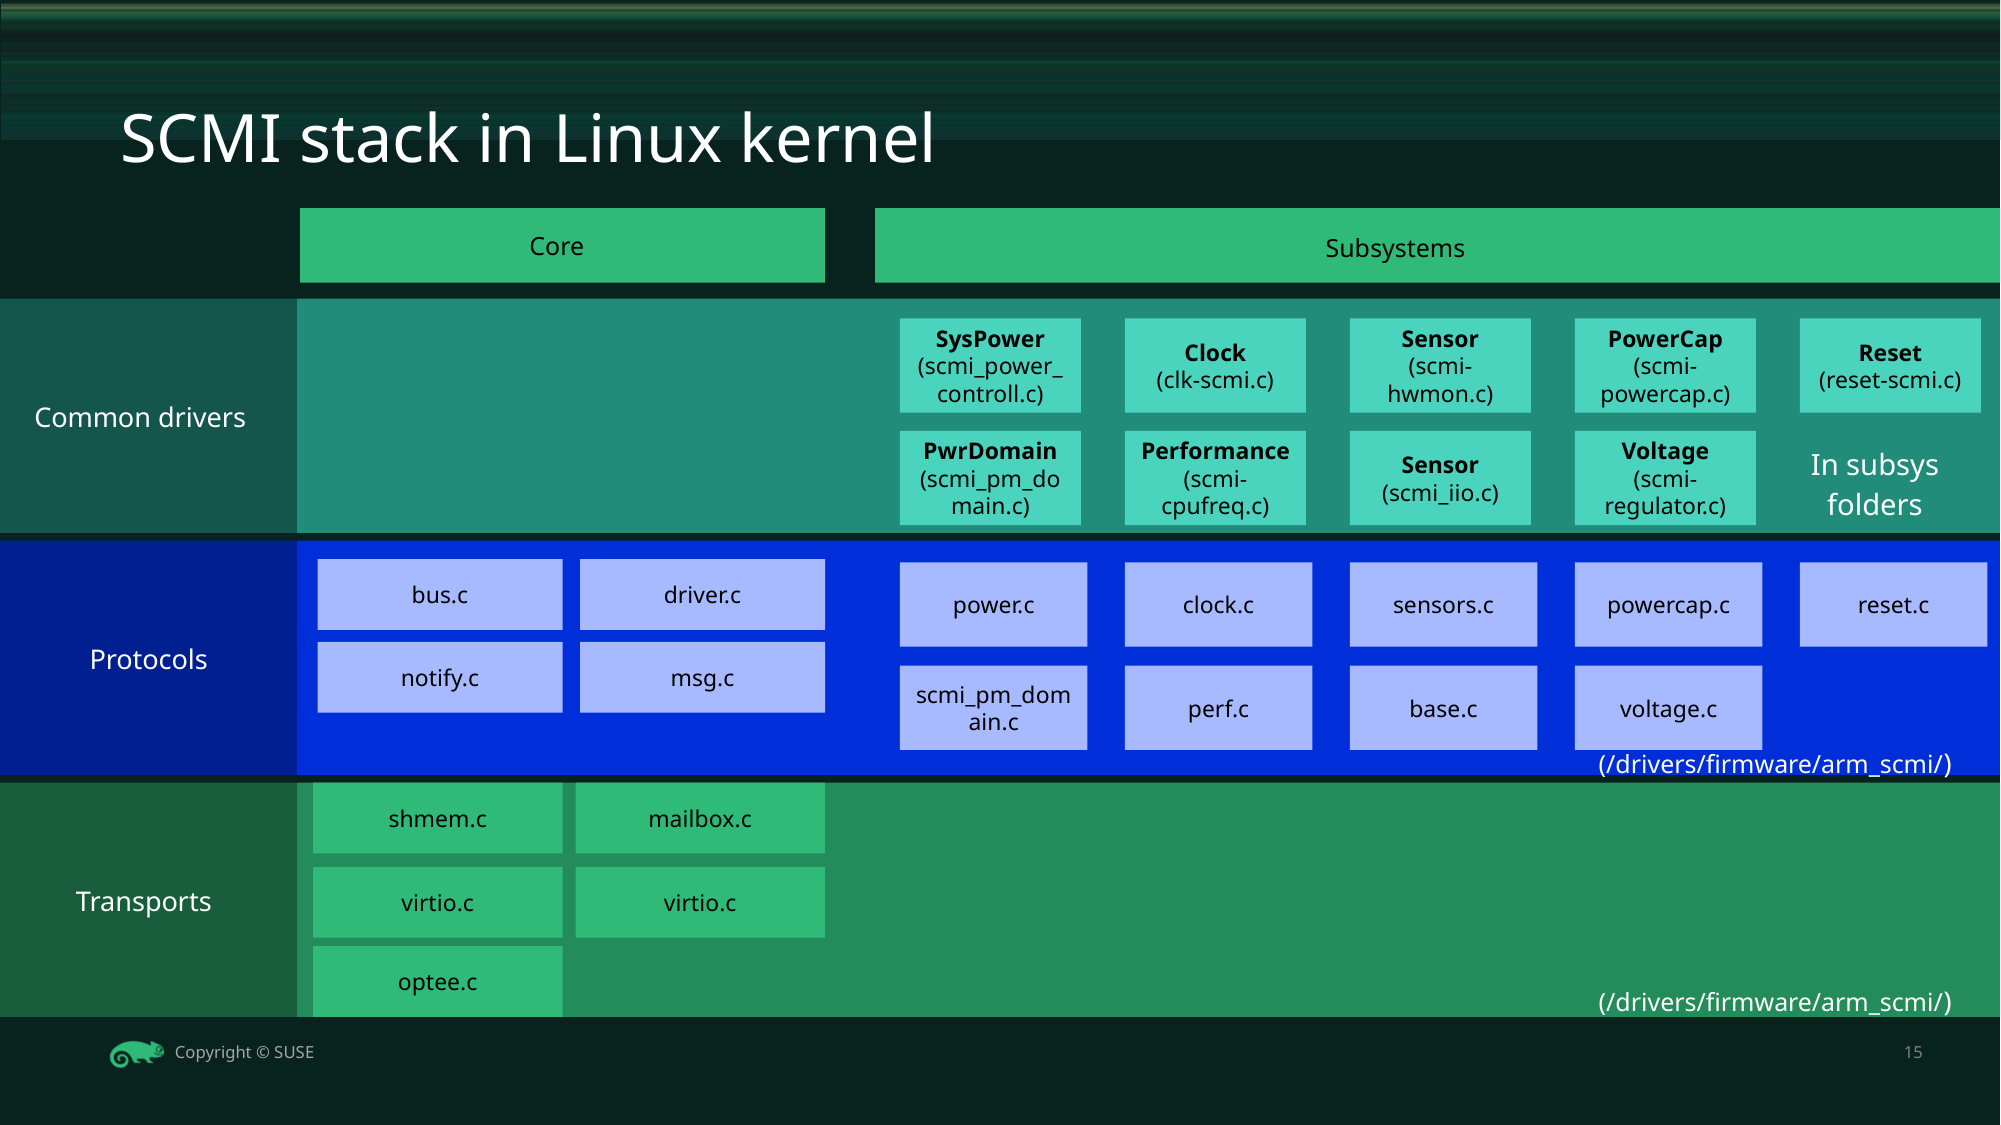

# SCMI stack in Linux kernel
Core
Subsystems
SysPower
(scmi_power_controll.c)
Clock
(clk-scmi.c)
Sensor
(scmi-hwmon.c)
PowerCap
(scmi-powercap.c)
Reset
(reset-scmi.c)
Common drivers
PwrDomain
(scmi_pm_domain.c)
Performance
(scmi-cpufreq.c)
Sensor
(scmi_iio.c)
Voltage (scmi-regulator.c)
In subsys
folders
bus.c
driver.c
power.c
clock.c
sensors.c
powercap.c
reset.c
Protocols
notify.c
msg.c
scmi_pm_domain.c
perf.c
base.c
voltage.c
(/drivers/firmware/arm_scmi/)
shmem.c
mailbox.c
virtio.c
virtio.c
Transports
optee.c
(/drivers/firmware/arm_scmi/)
15